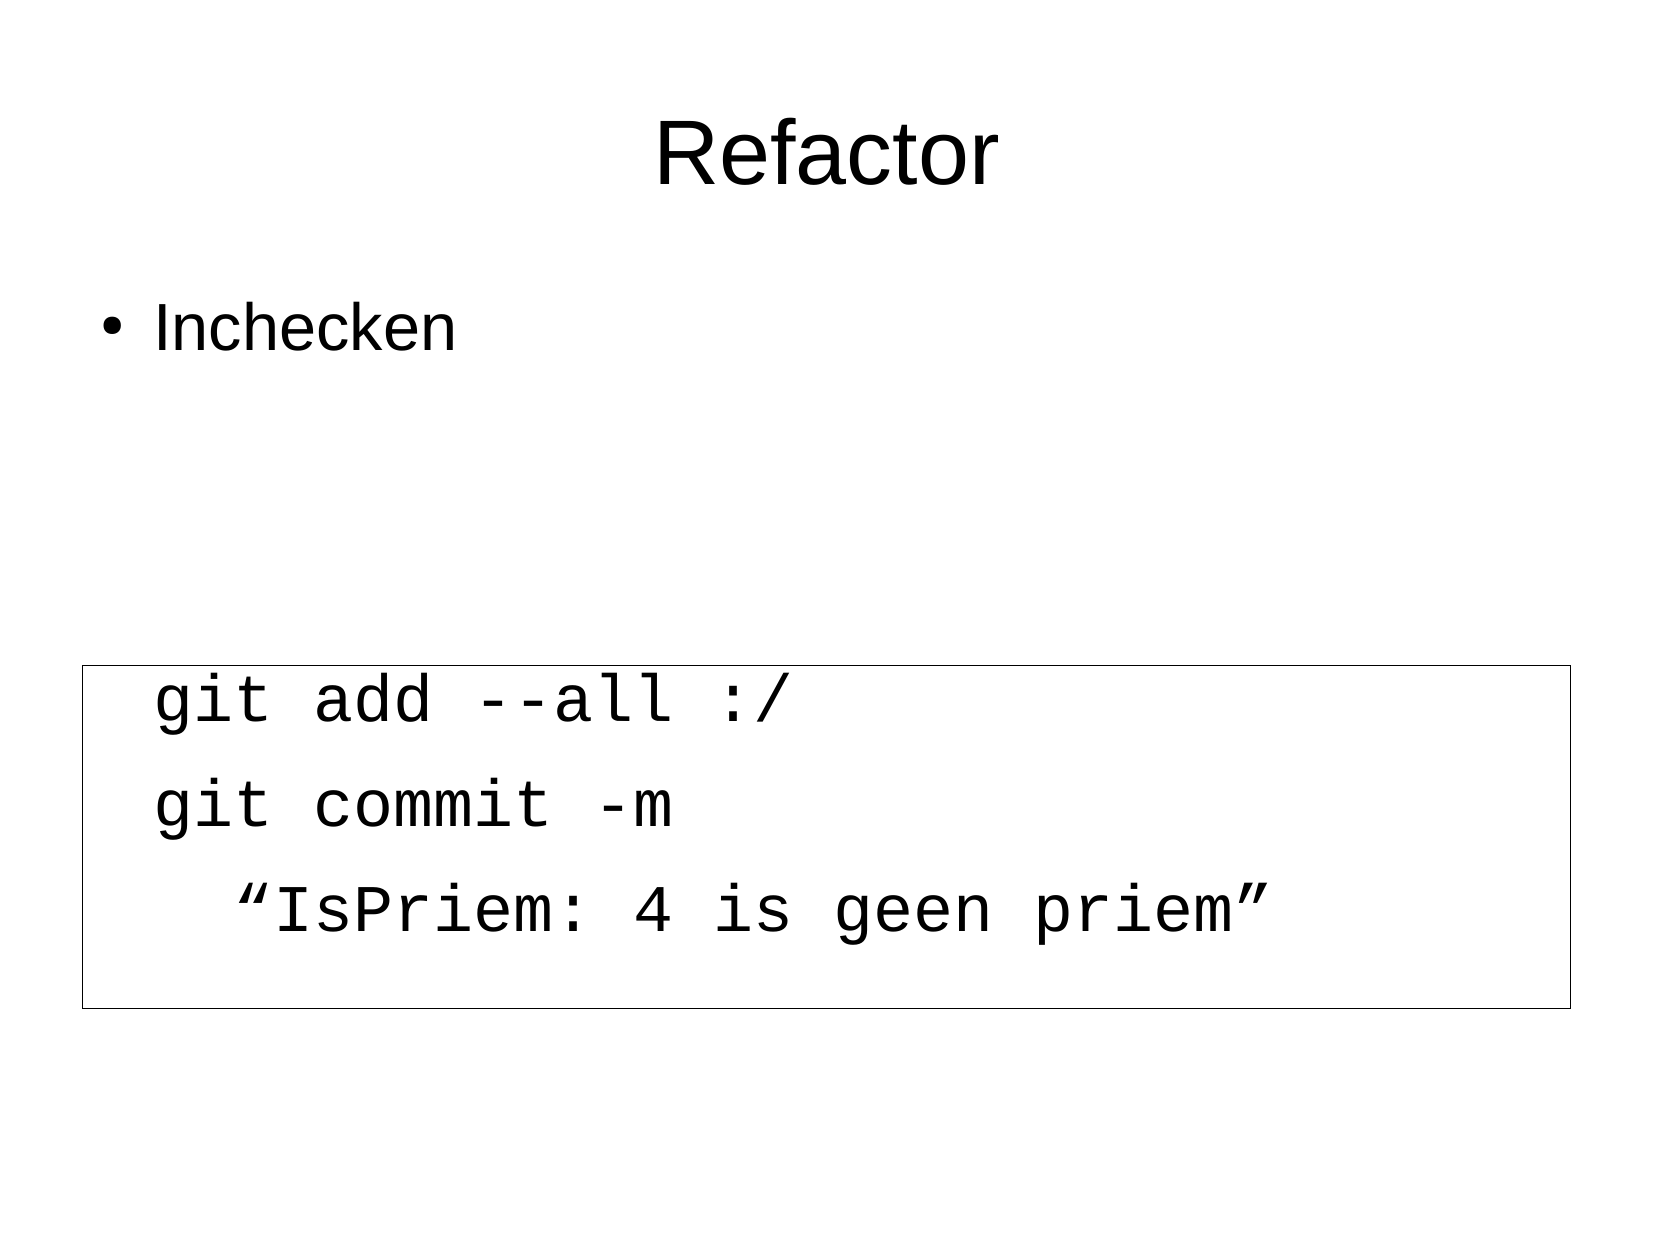

# Refactor
Inchecken
git add --all :/
git commit -m
 “IsPriem: 4 is geen priem”